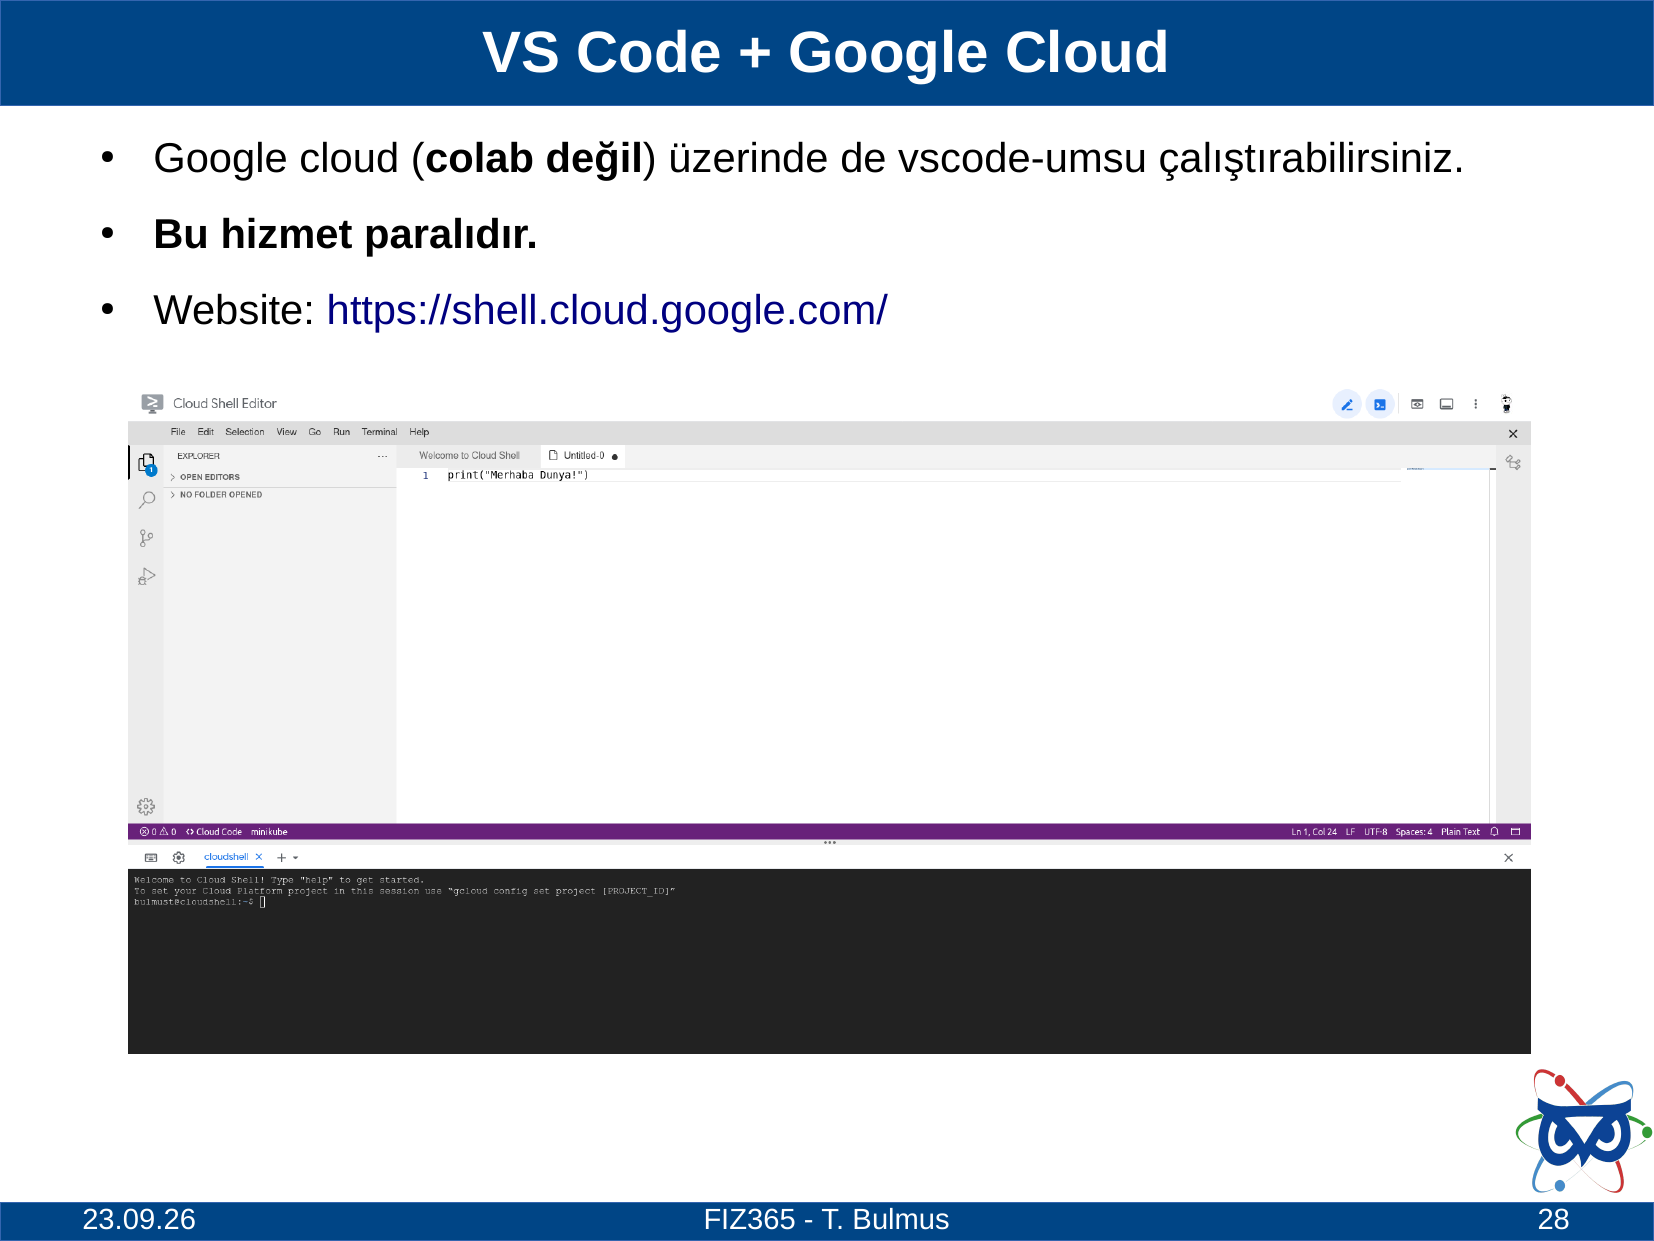

# VS Code + Google Cloud
Google cloud (colab değil) üzerinde de vscode-umsu çalıştırabilirsiniz.
Bu hizmet paralıdır.
Website: https://shell.cloud.google.com/
FIZ365 - T. Bulmus
28